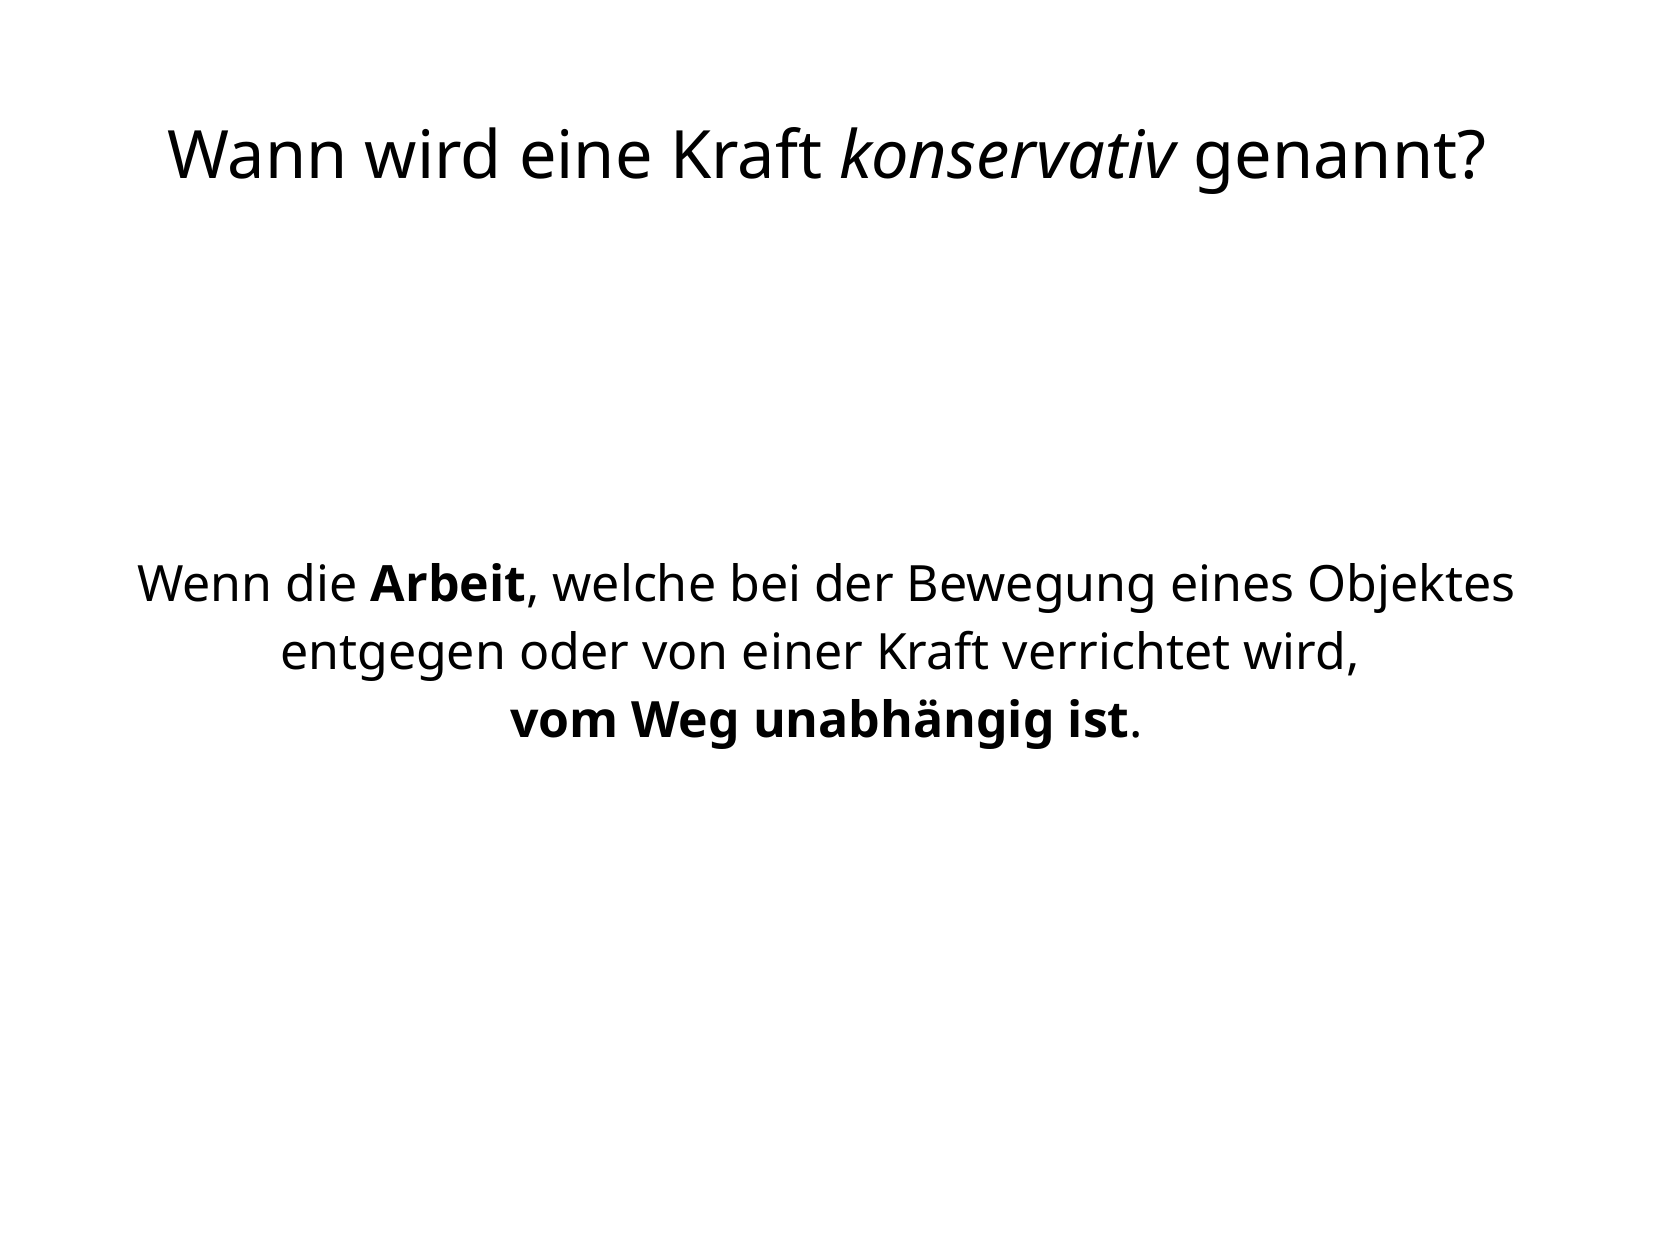

# Wann wird eine Kraft konservativ genannt?
Wenn die Arbeit, welche bei der Bewegung eines Objektes entgegen oder von einer Kraft verrichtet wird,
vom Weg unabhängig ist.